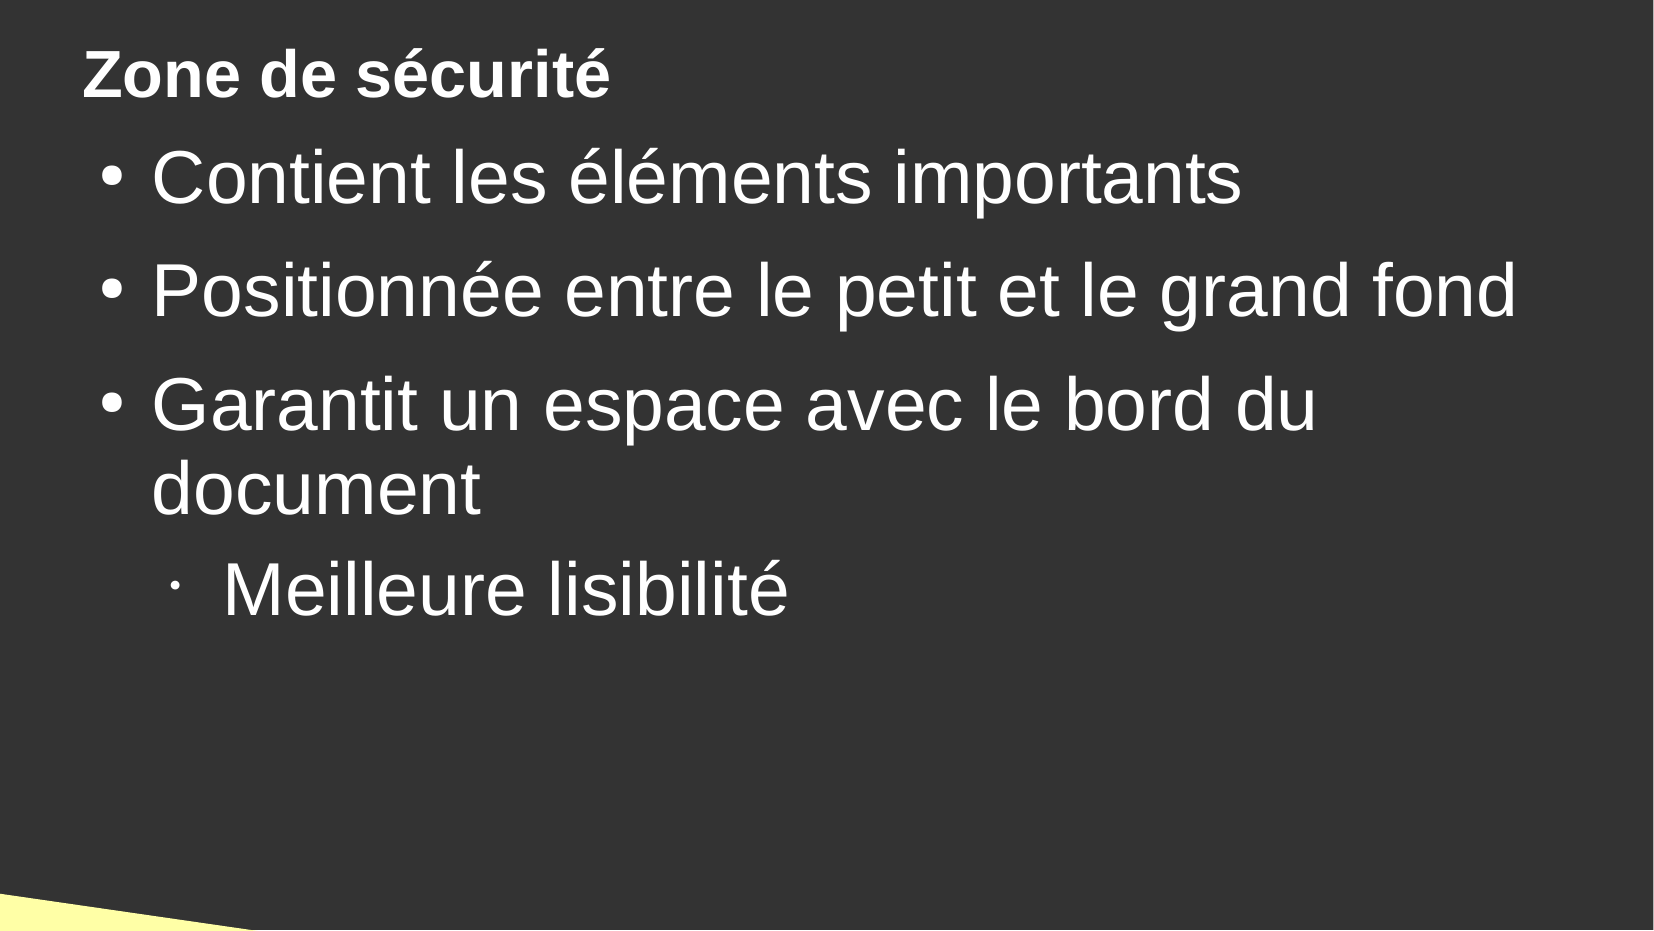

# Zone de sécurité
Contient les éléments importants
Positionnée entre le petit et le grand fond
Garantit un espace avec le bord du document
Meilleure lisibilité